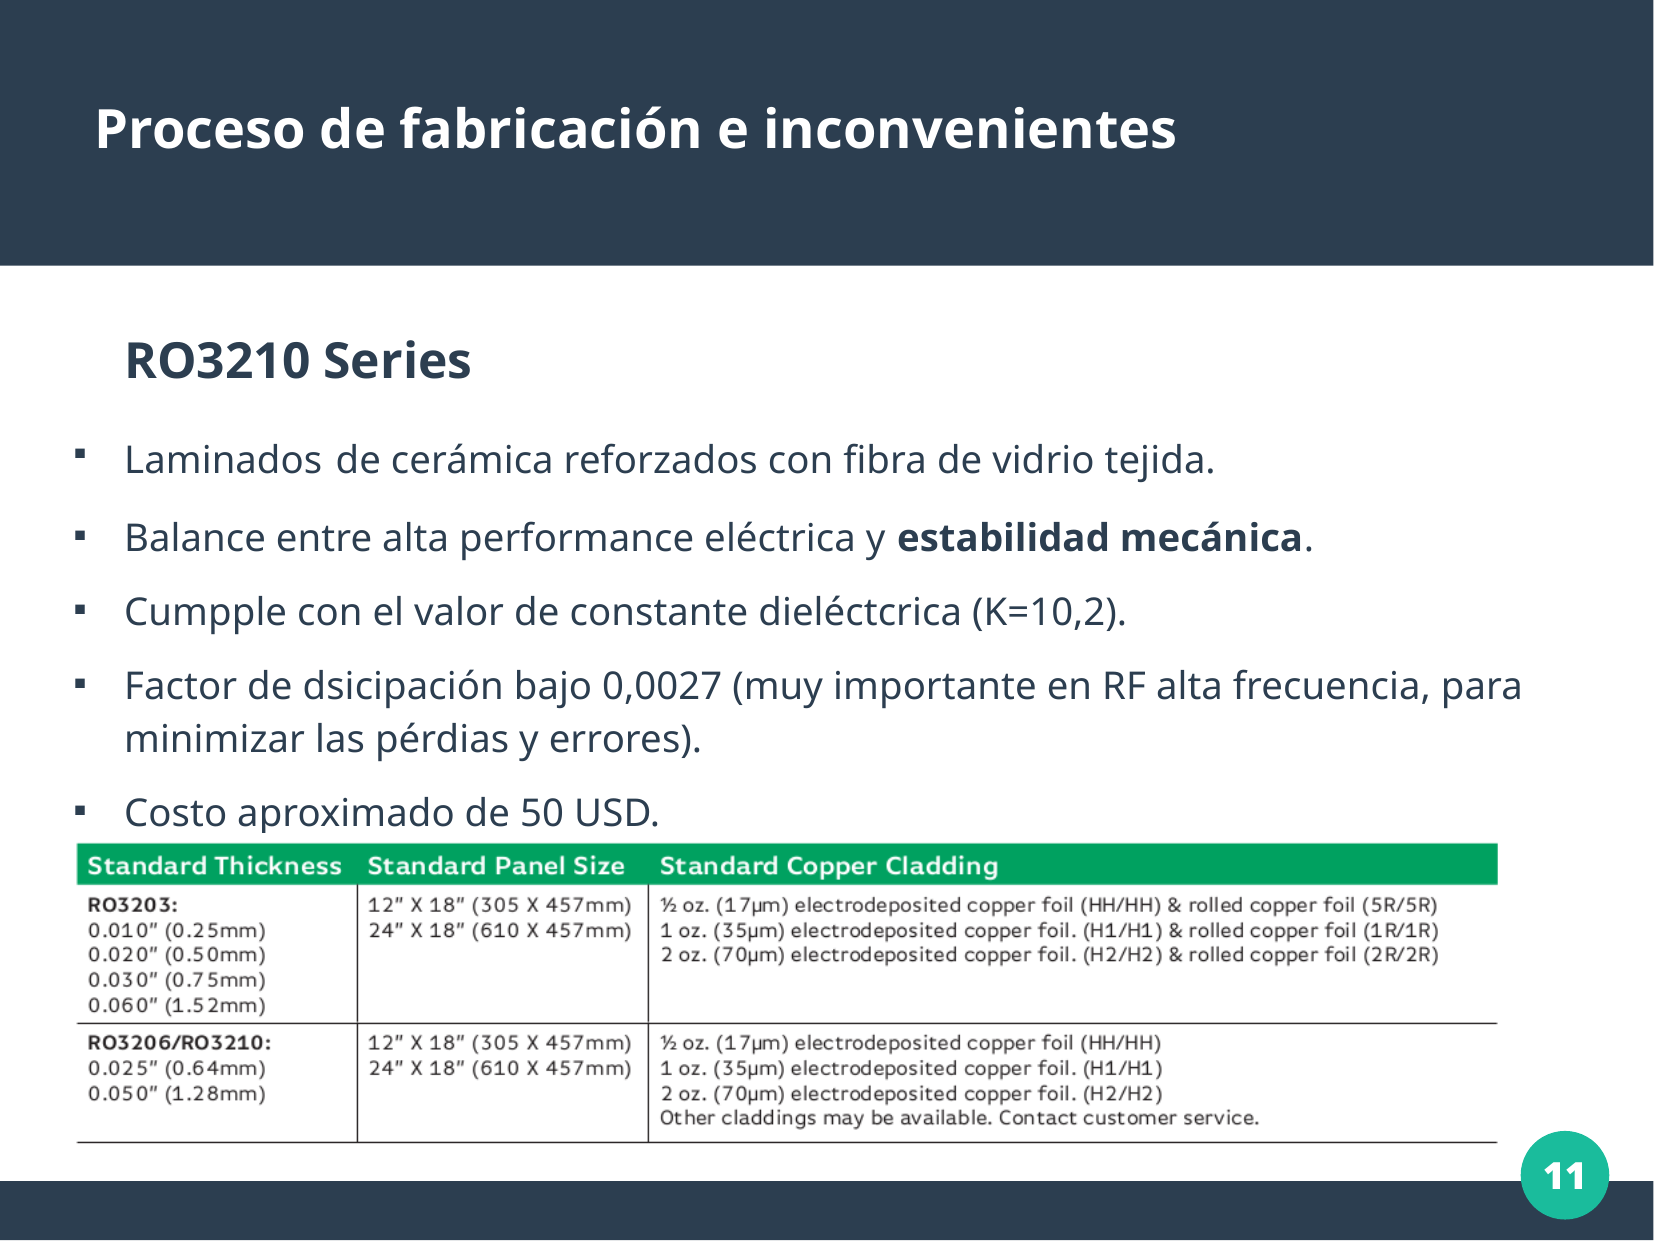

# Proceso de fabricación e inconvenientes
RO3210 Series
Laminados de cerámica reforzados con fibra de vidrio tejida.
Balance entre alta performance eléctrica y estabilidad mecánica.
Cumpple con el valor de constante dieléctcrica (K=10,2).
Factor de dsicipación bajo 0,0027 (muy importante en RF alta frecuencia, para minimizar las pérdias y errores).
Costo aproximado de 50 USD.
11